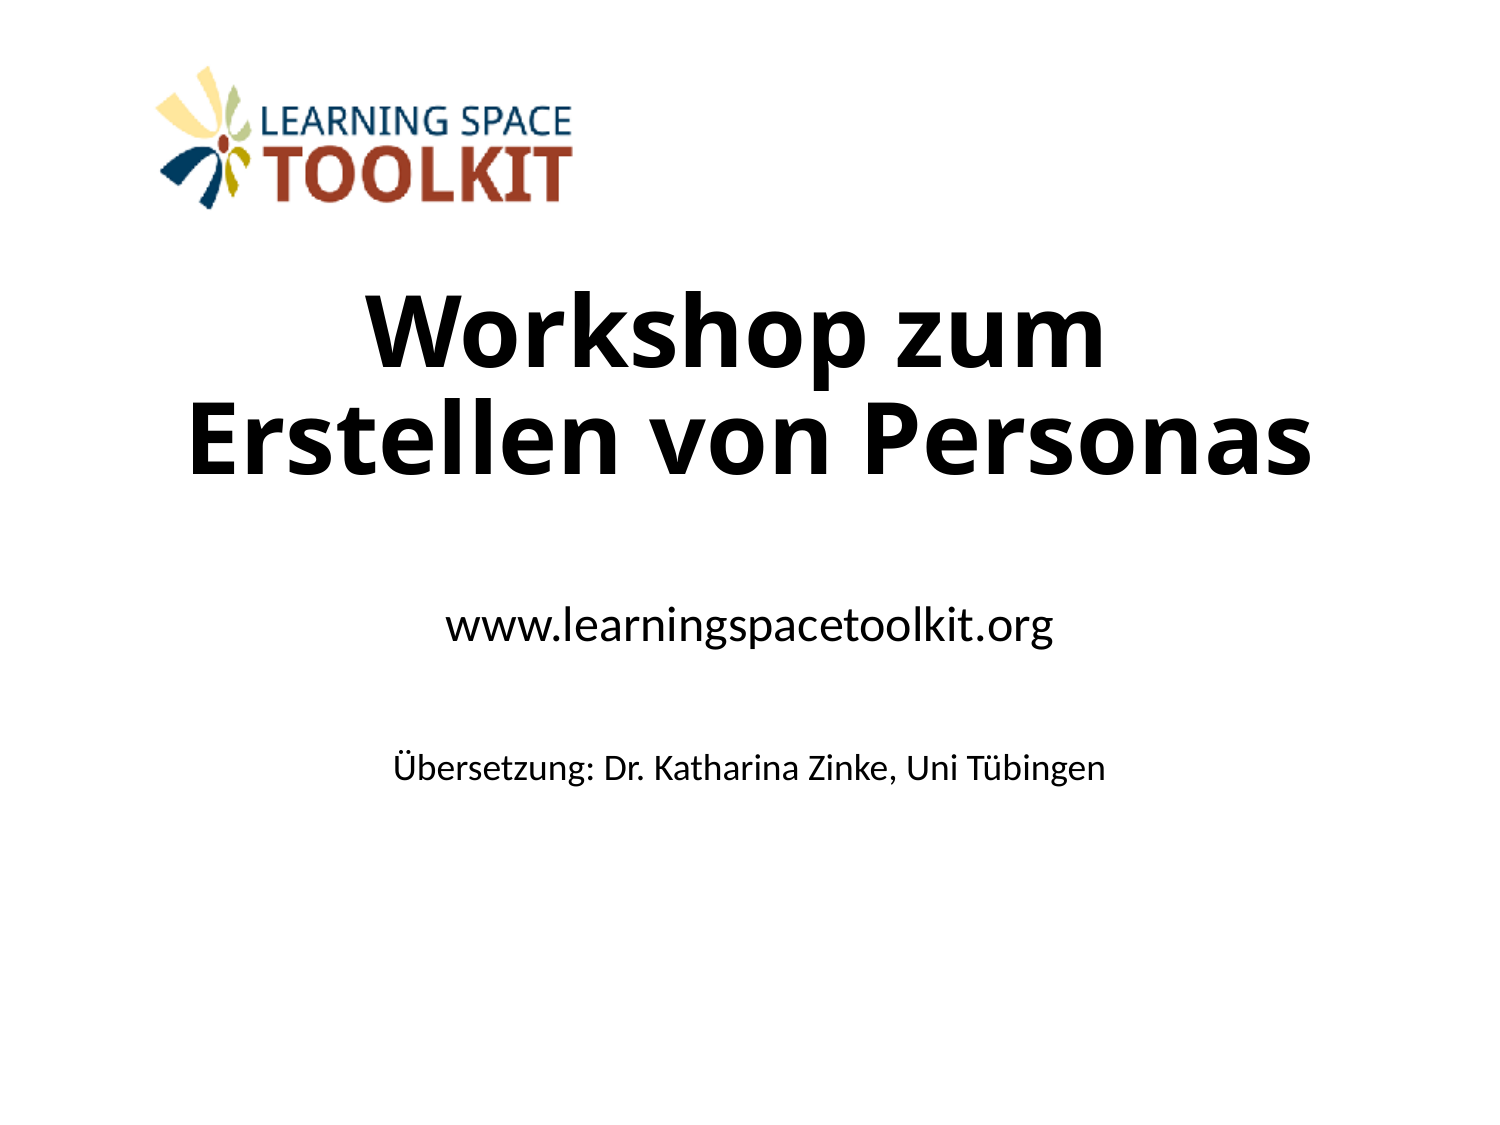

# Workshop zum Erstellen von Personas
www.learningspacetoolkit.org
Übersetzung: Dr. Katharina Zinke, Uni Tübingen